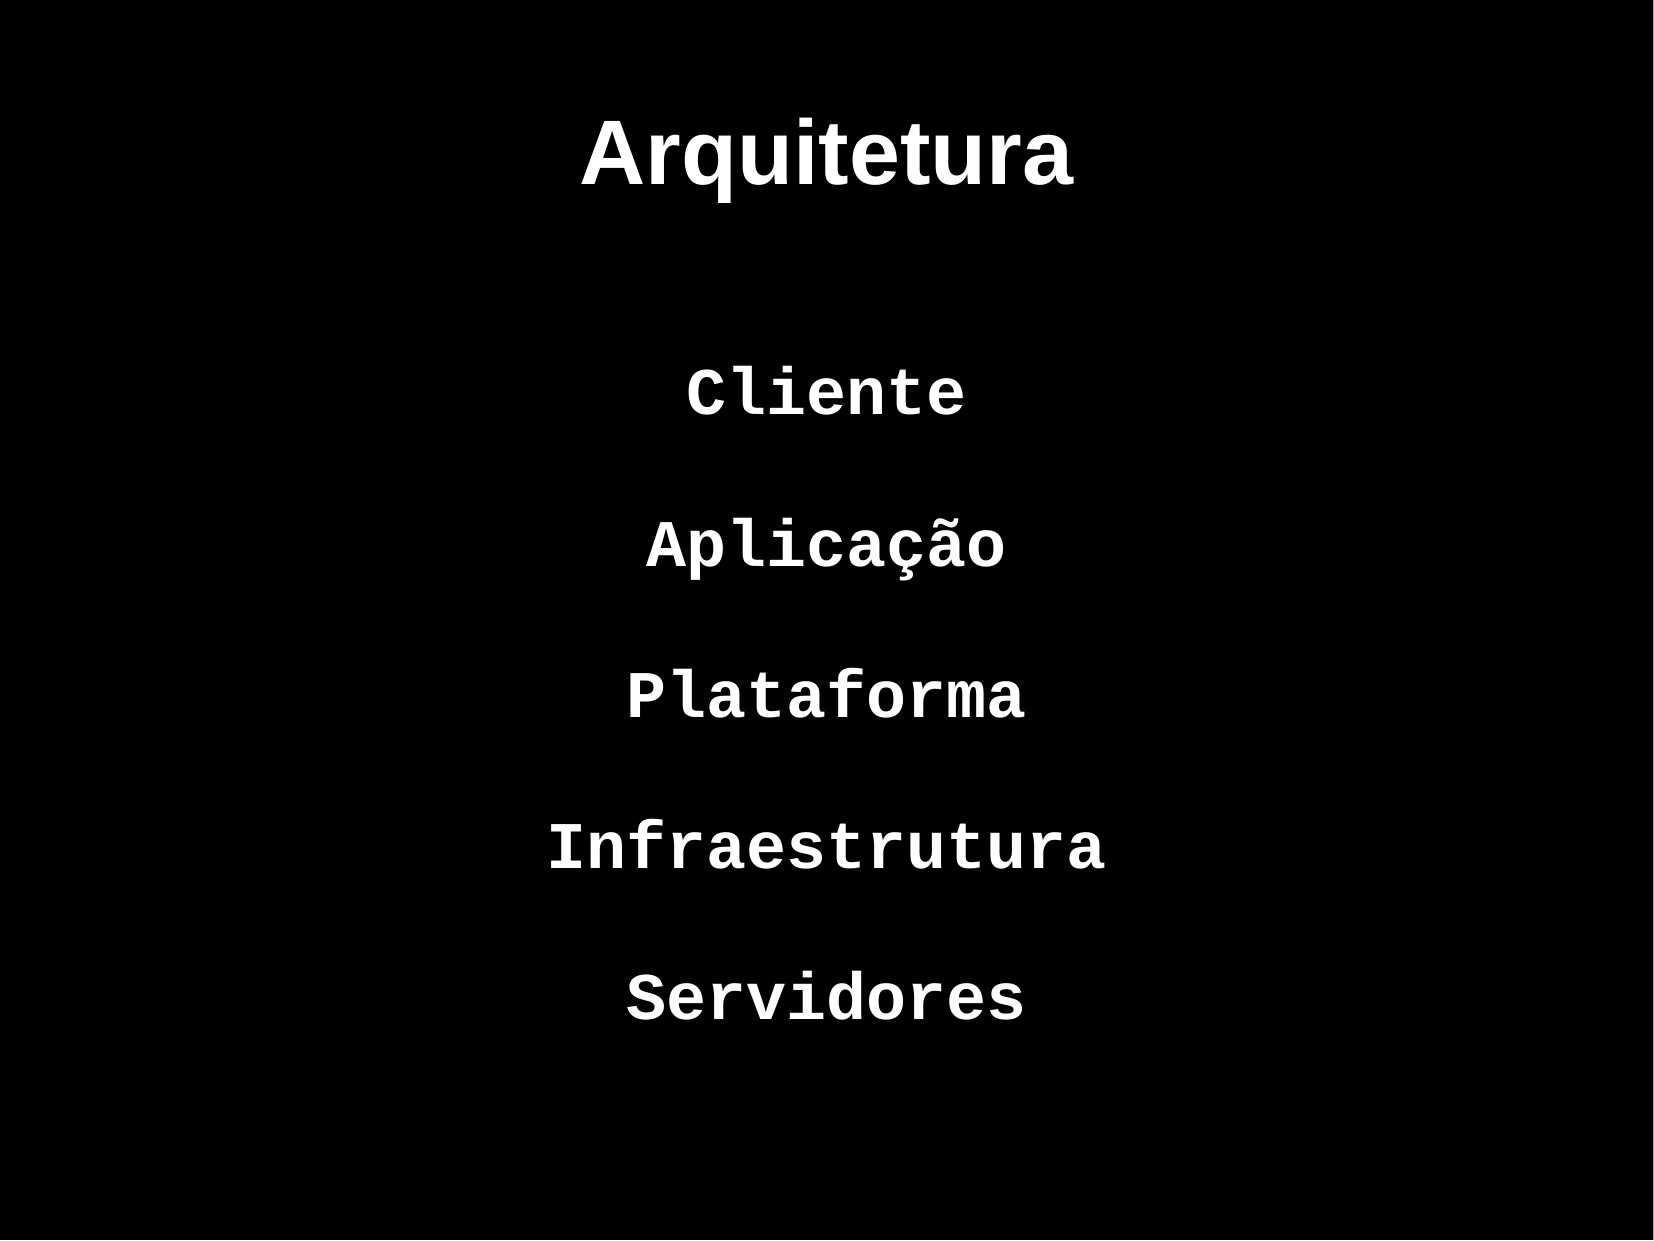

Arquitetura
# Cliente
Aplicação
Plataforma
Infraestrutura
Servidores